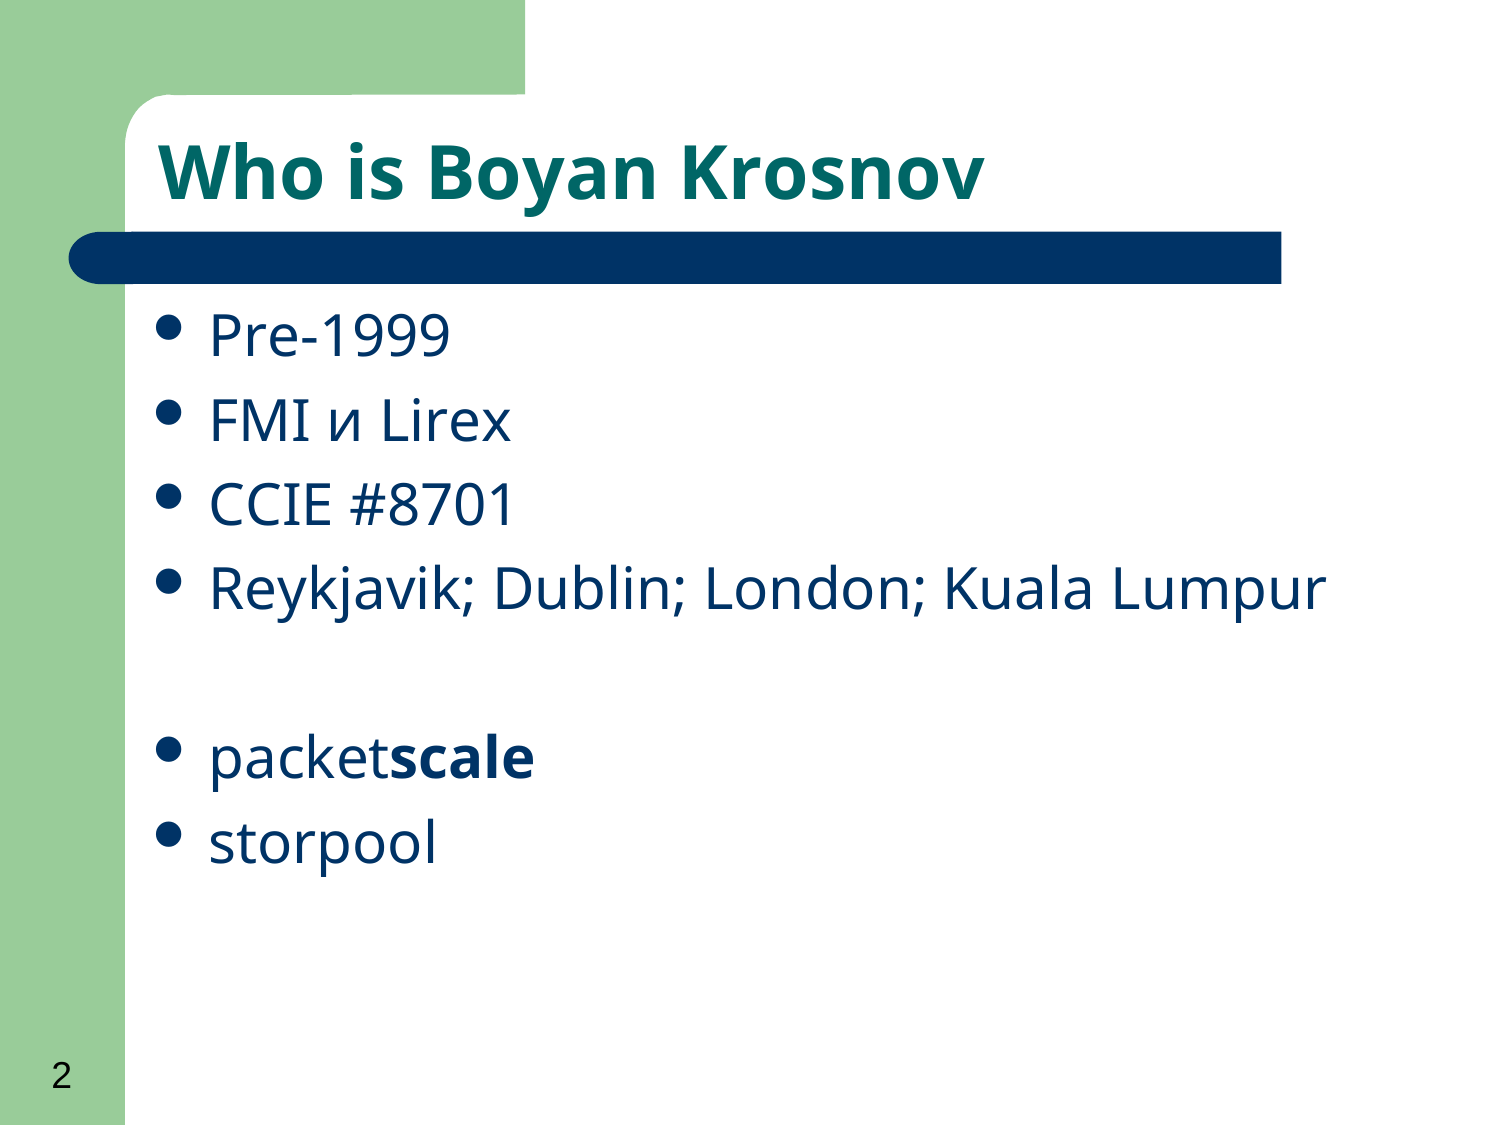

# Who is Boyan Krosnov
Pre-1999
FMI и Lirex
CCIE #8701
Reykjavik; Dublin; London; Kuala Lumpur
packetscale
storpool
2